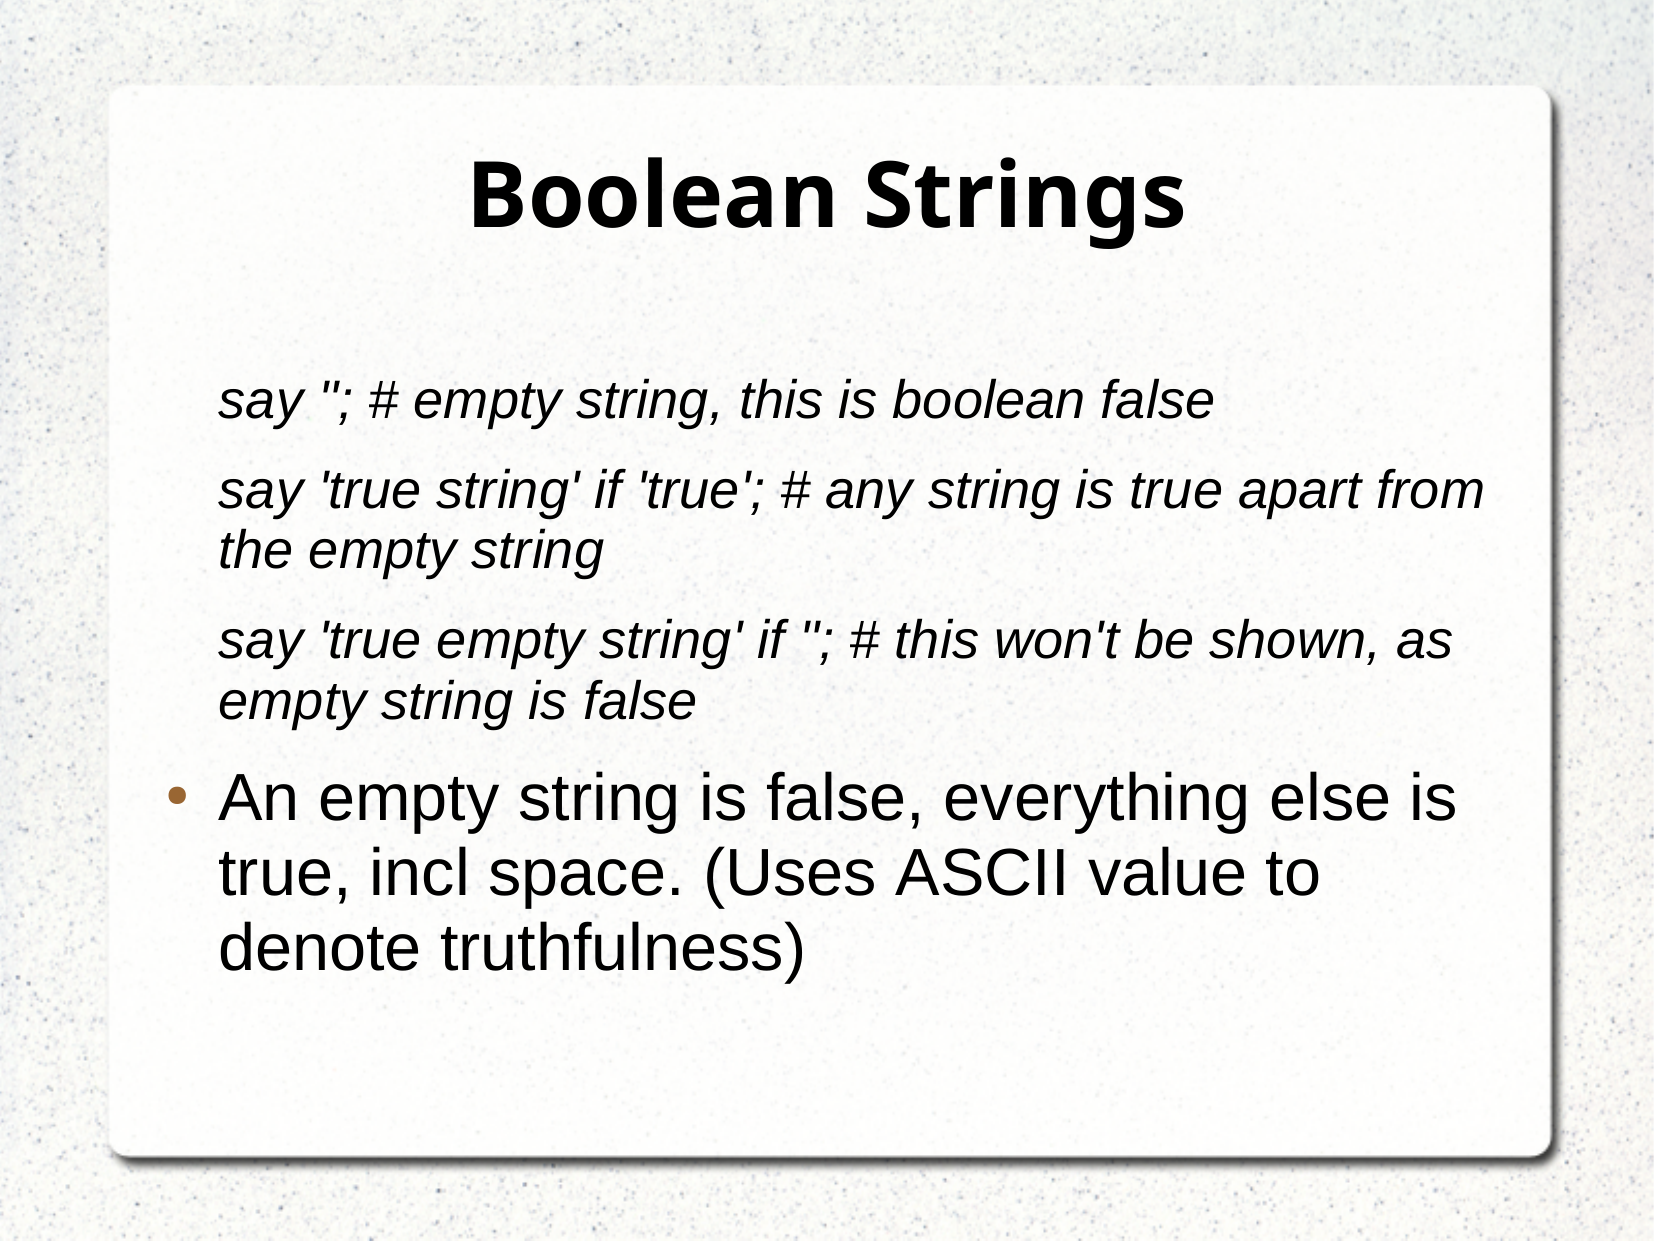

# Boolean Strings
say ''; # empty string, this is boolean false
say 'true string' if 'true'; # any string is true apart from the empty string
say 'true empty string' if ''; # this won't be shown, as empty string is false
An empty string is false, everything else is true, incl space. (Uses ASCII value to denote truthfulness)